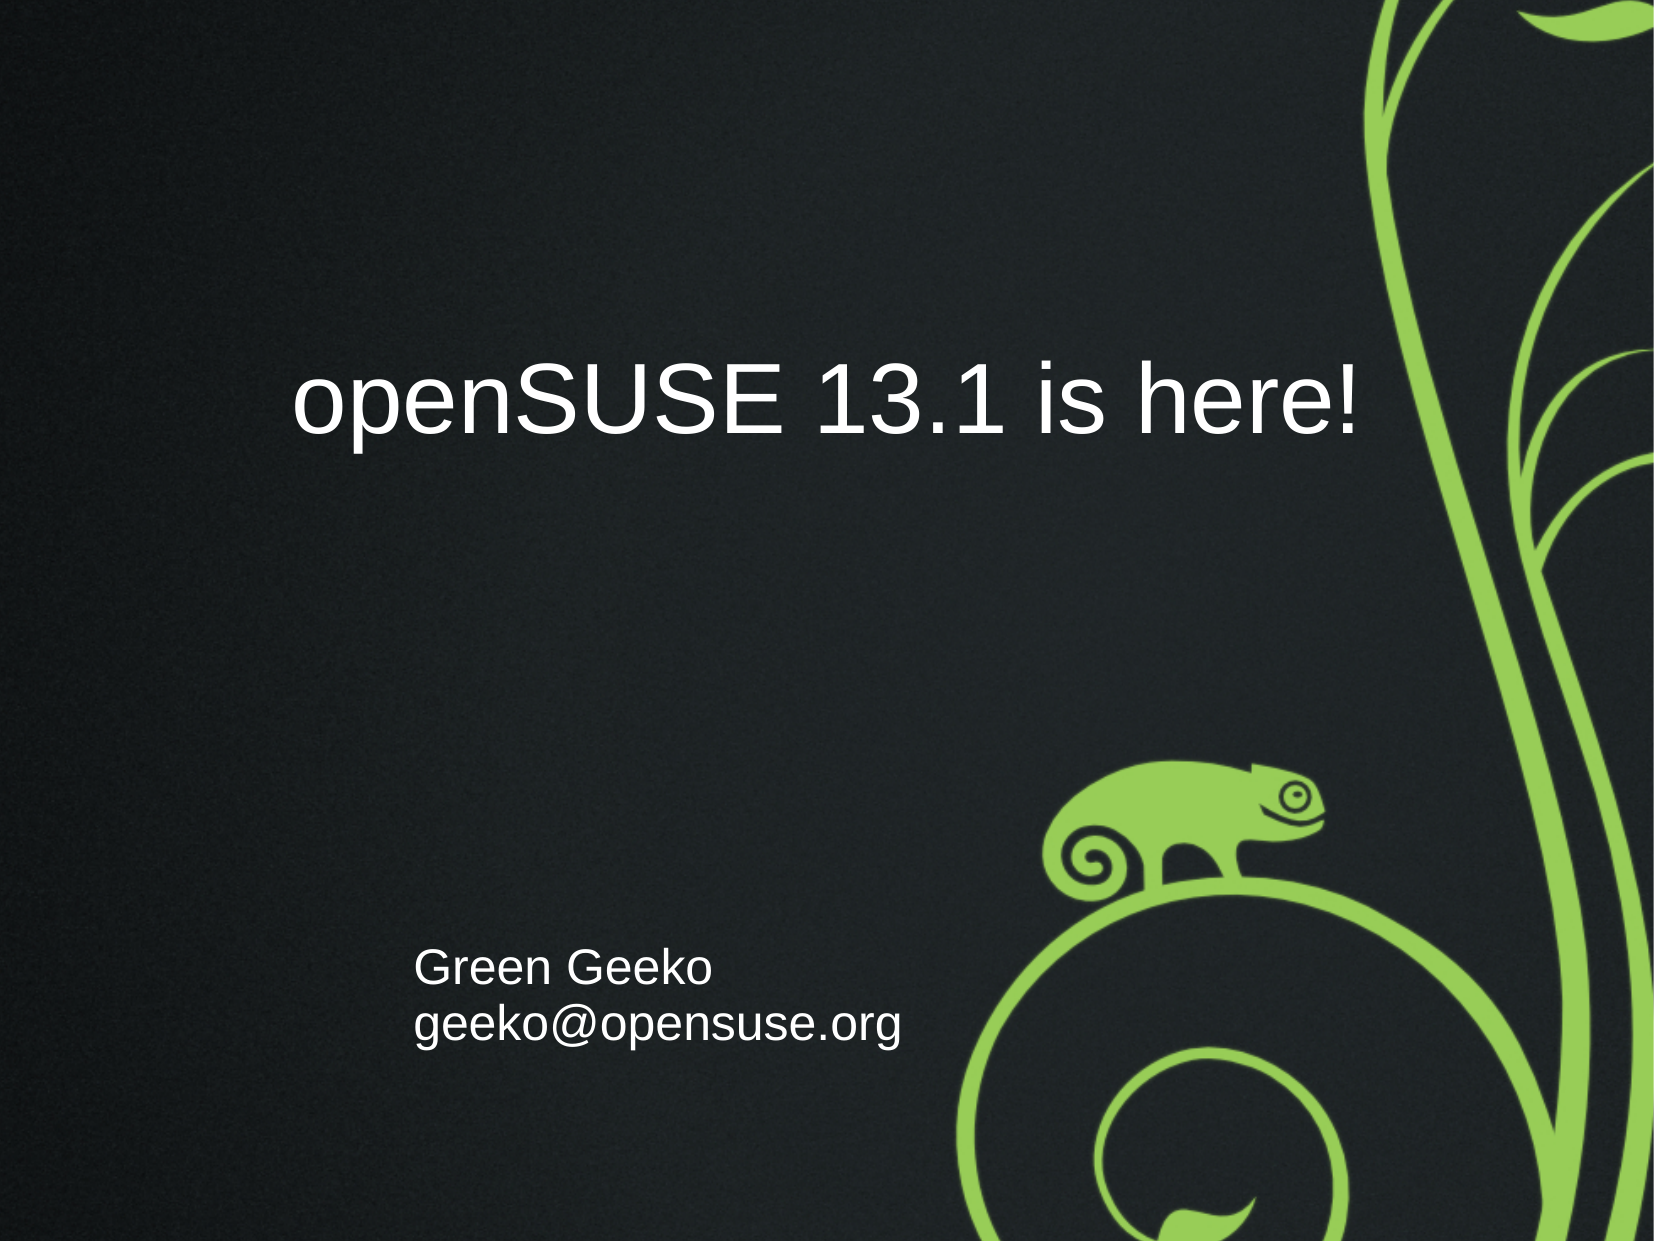

# openSUSE 13.1 is here!
Green Geeko
geeko@opensuse.org